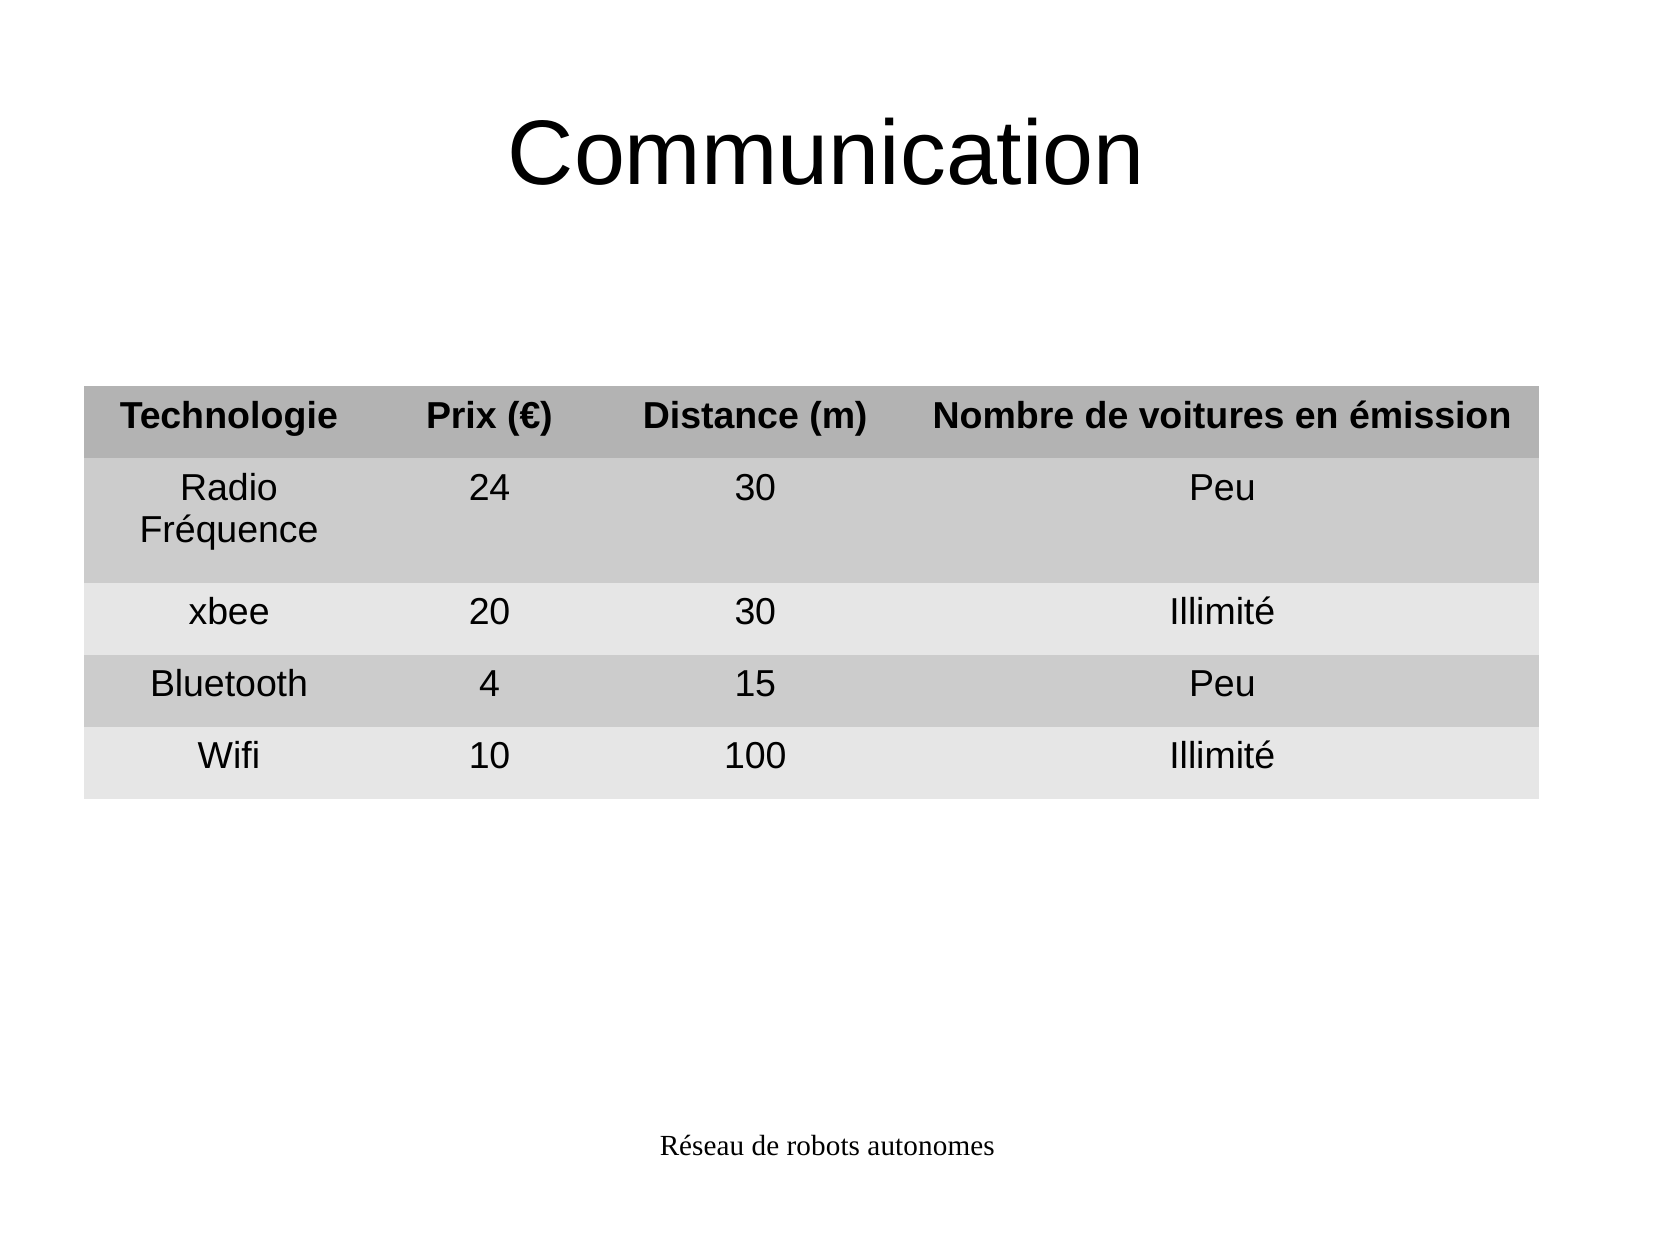

# Communication
| Technologie | Prix (€) | Distance (m) | Nombre de voitures en émission |
| --- | --- | --- | --- |
| Radio Fréquence | 24 | 30 | Peu |
| xbee | 20 | 30 | Illimité |
| Bluetooth | 4 | 15 | Peu |
| Wifi | 10 | 100 | Illimité |